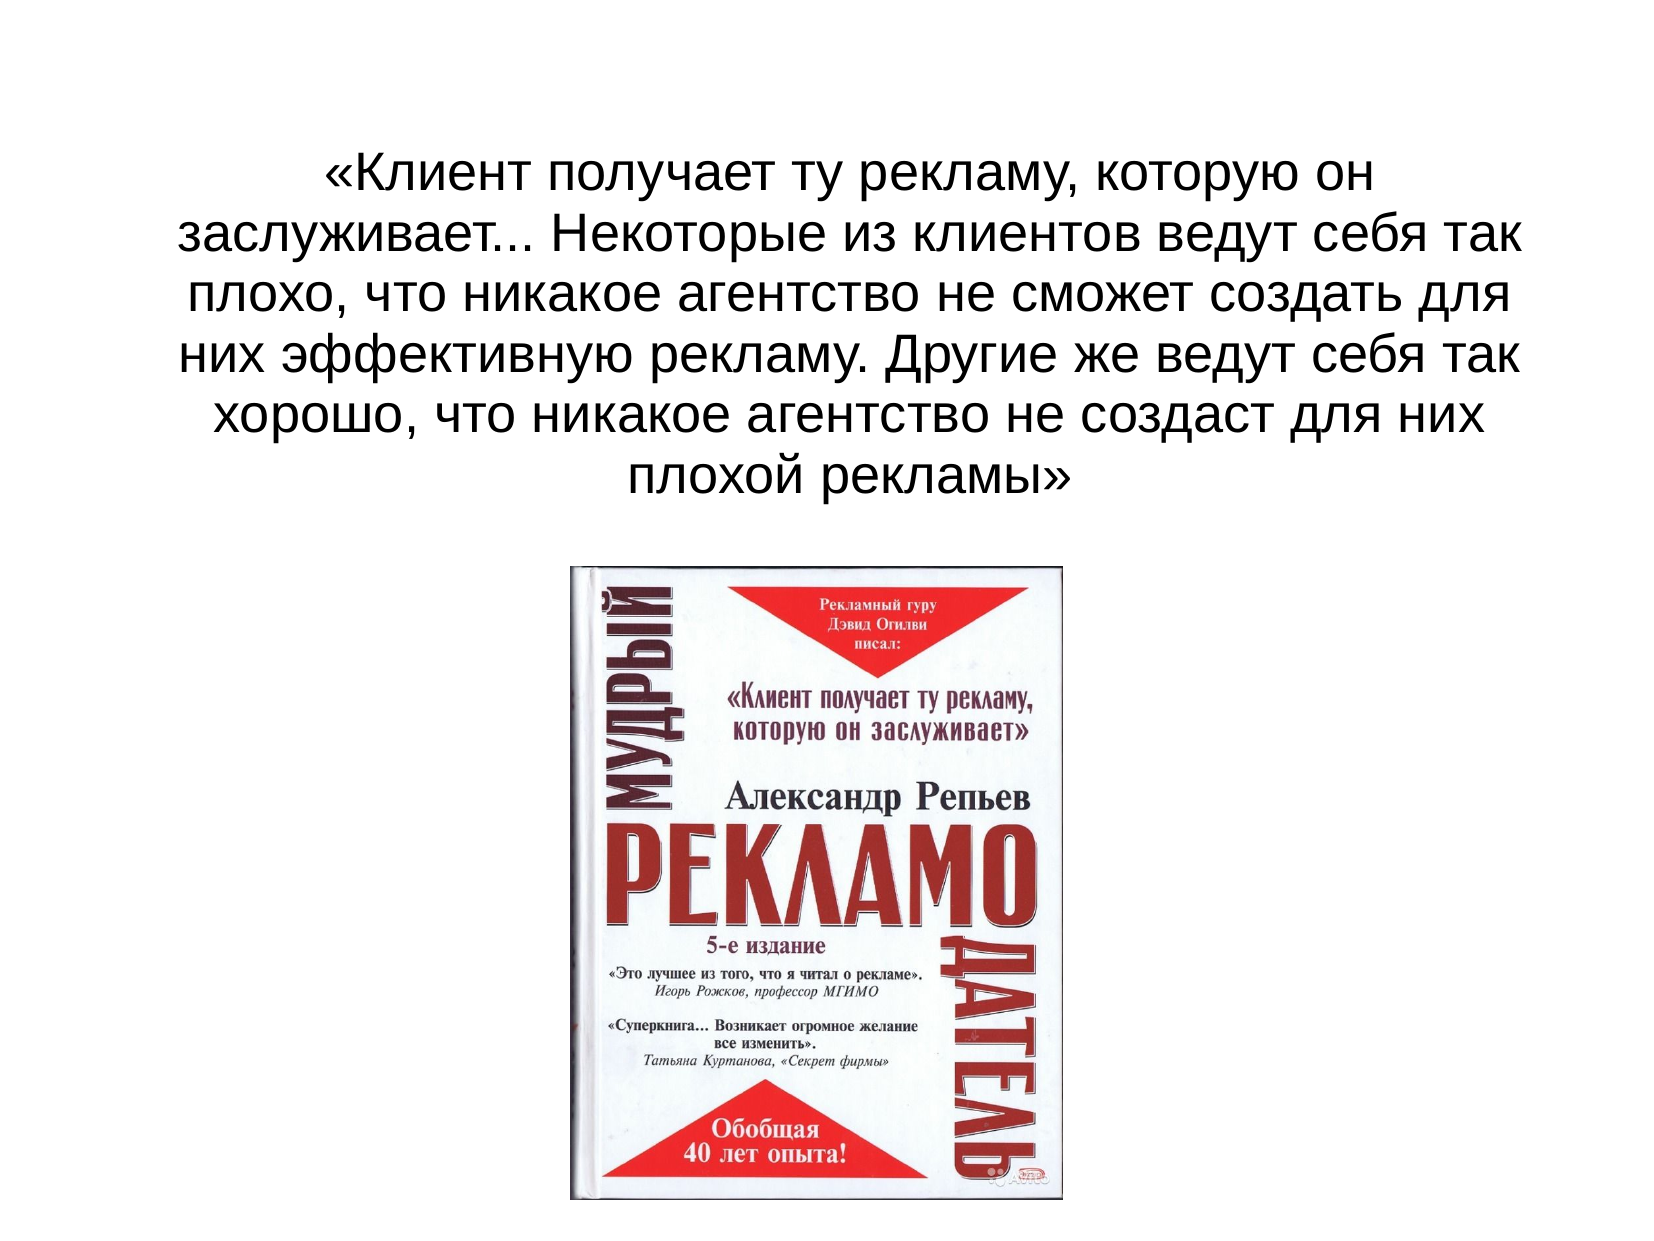

# «Клиент получает ту рекламу, которую он заслуживает... Некоторые из клиентов ведут себя так плохо, что никакое агентство не сможет создать для них эффективную рекламу. Другие же ведут себя так хорошо, что никакое агентство не создаст для них плохой рекламы»